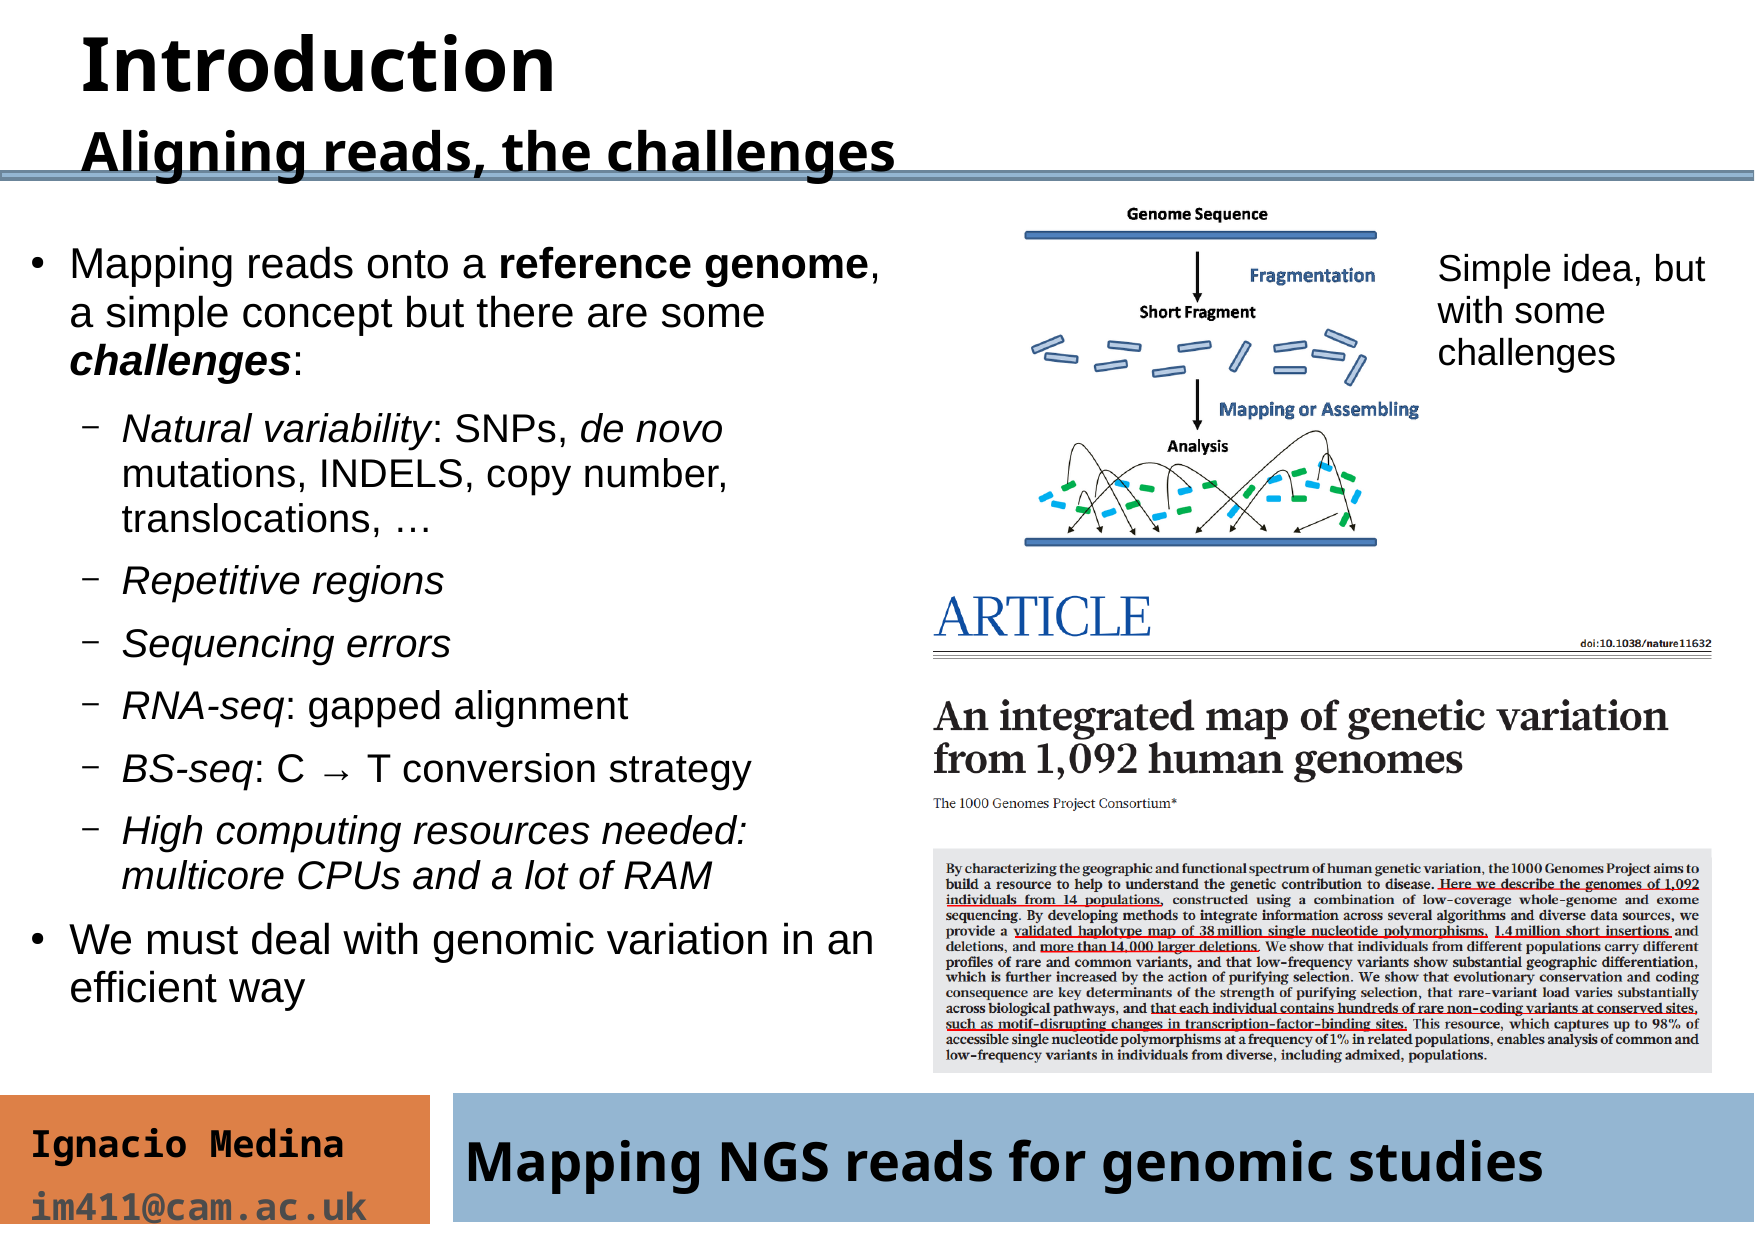

Introduction
Aligning reads, the challenges
# Mapping reads onto a reference genome, a simple concept but there are some challenges:
Natural variability: SNPs, de novo mutations, INDELS, copy number, translocations, …
Repetitive regions
Sequencing errors
RNA-seq: gapped alignment
BS-seq: C → T conversion strategy
High computing resources needed: multicore CPUs and a lot of RAM
We must deal with genomic variation in an efficient way
Simple idea, but with some challenges
Ignacio Medina
im411@cam.ac.uk
Mapping NGS reads for genomic studies